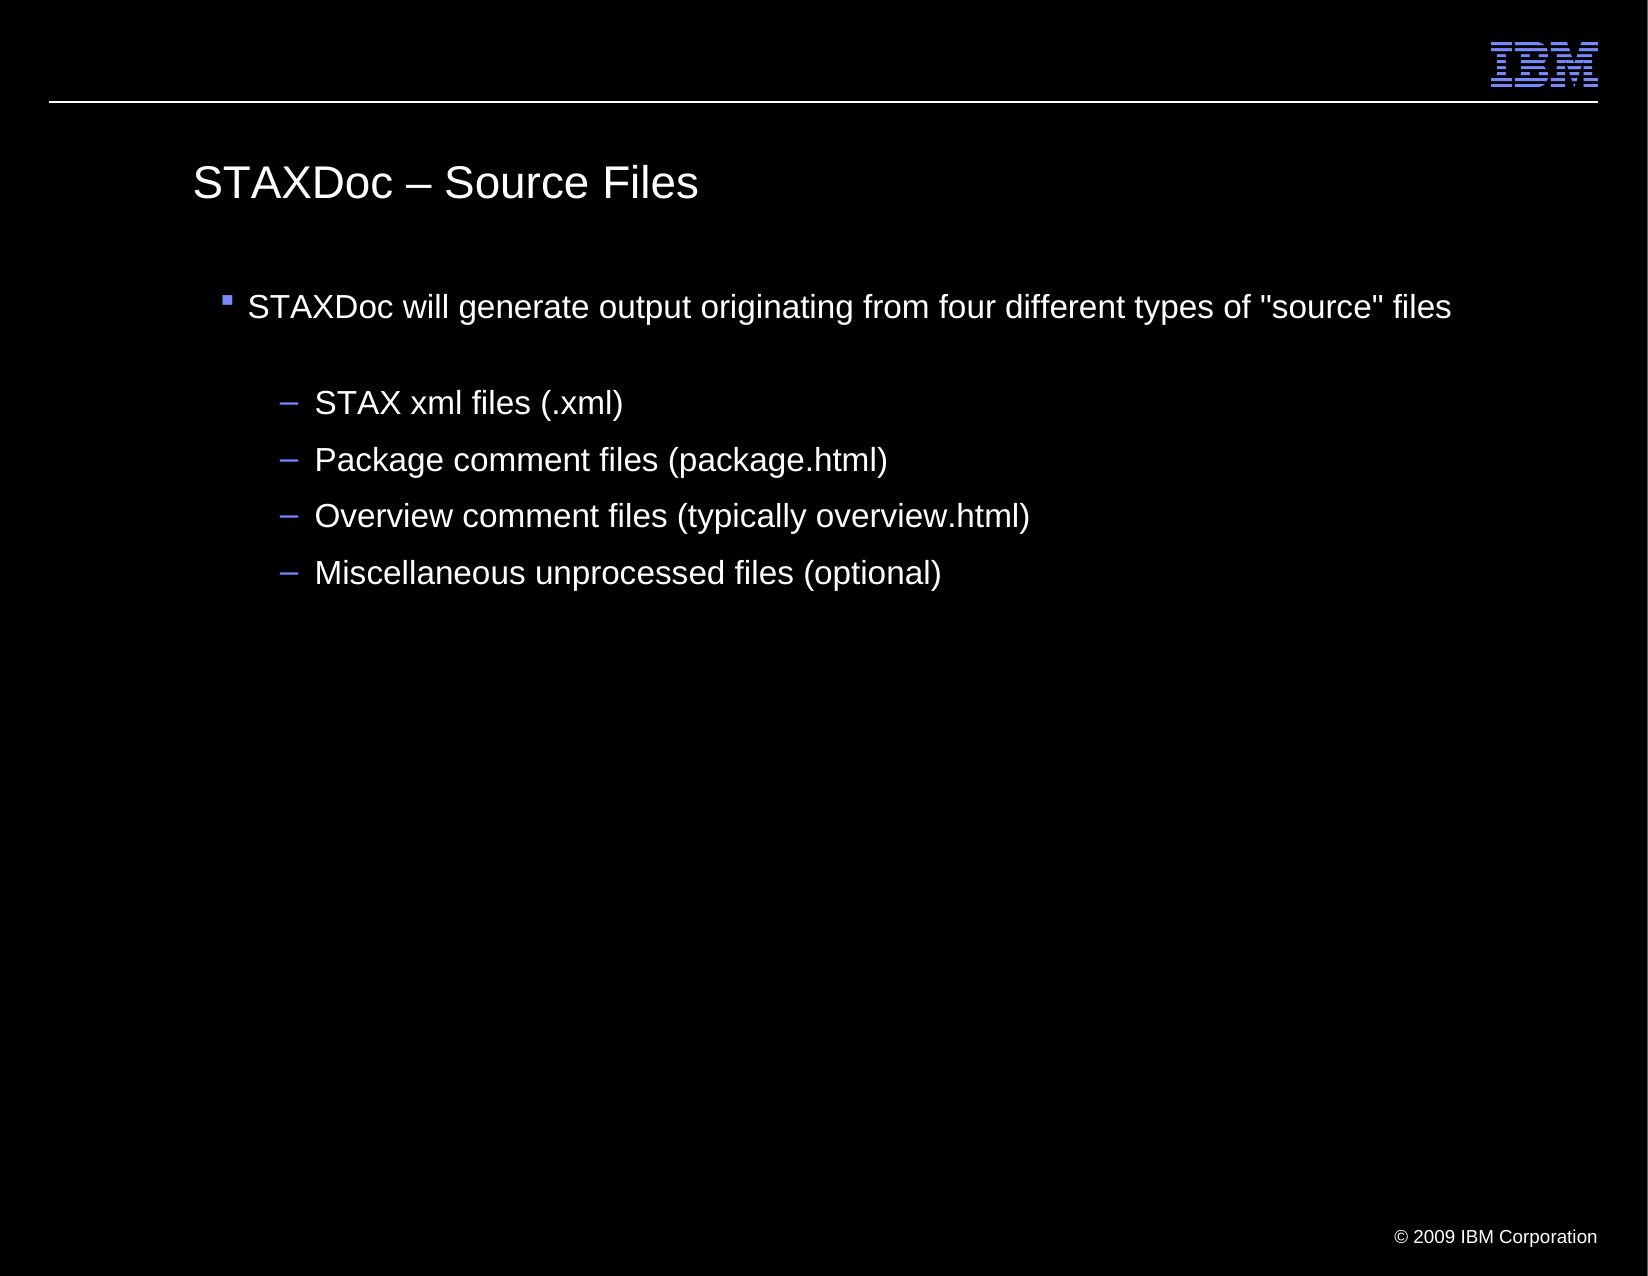

# STAXDoc – Source Files
STAXDoc will generate output originating from four different types of "source" files
STAX xml files (.xml)
Package comment files (package.html)
Overview comment files (typically overview.html)
Miscellaneous unprocessed files (optional)